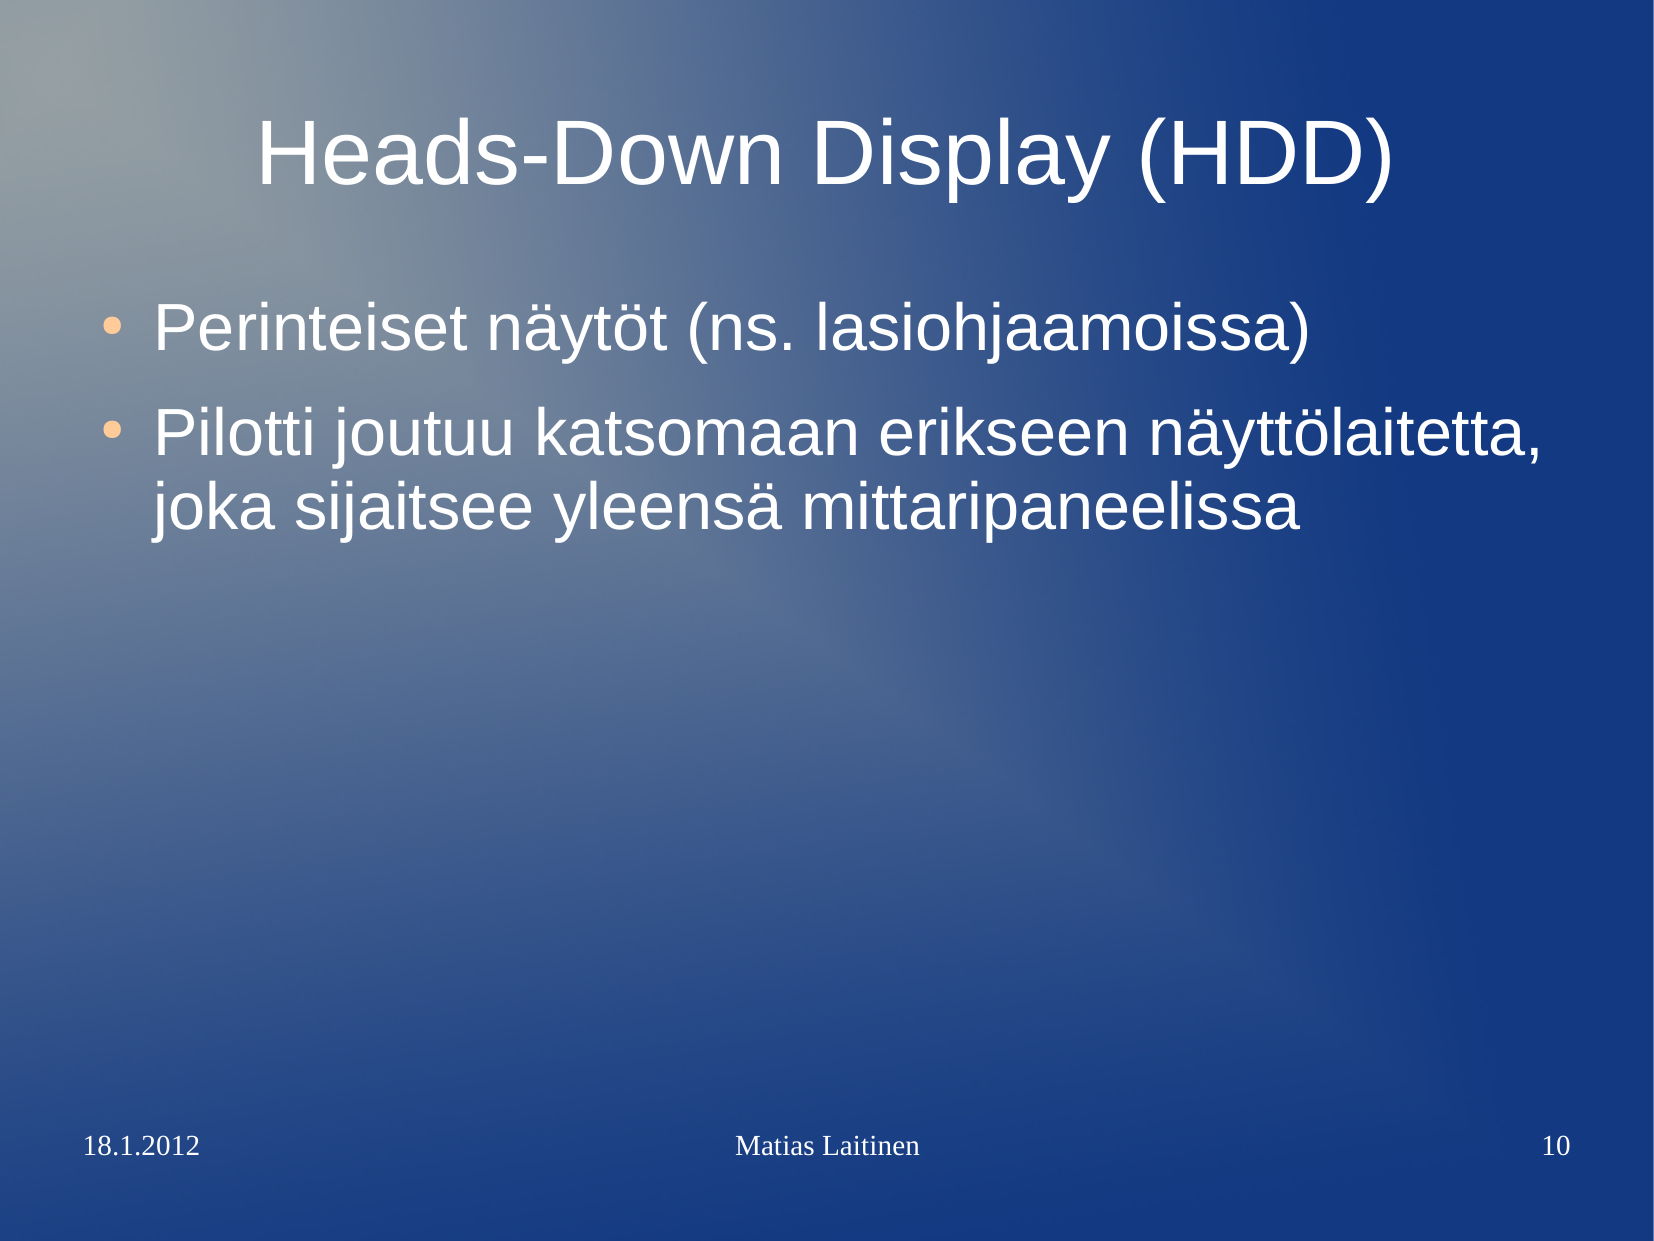

# Heads-Down Display (HDD)
Perinteiset näytöt (ns. lasiohjaamoissa)
Pilotti joutuu katsomaan erikseen näyttölaitetta, joka sijaitsee yleensä mittaripaneelissa
18.1.2012
Matias Laitinen
10